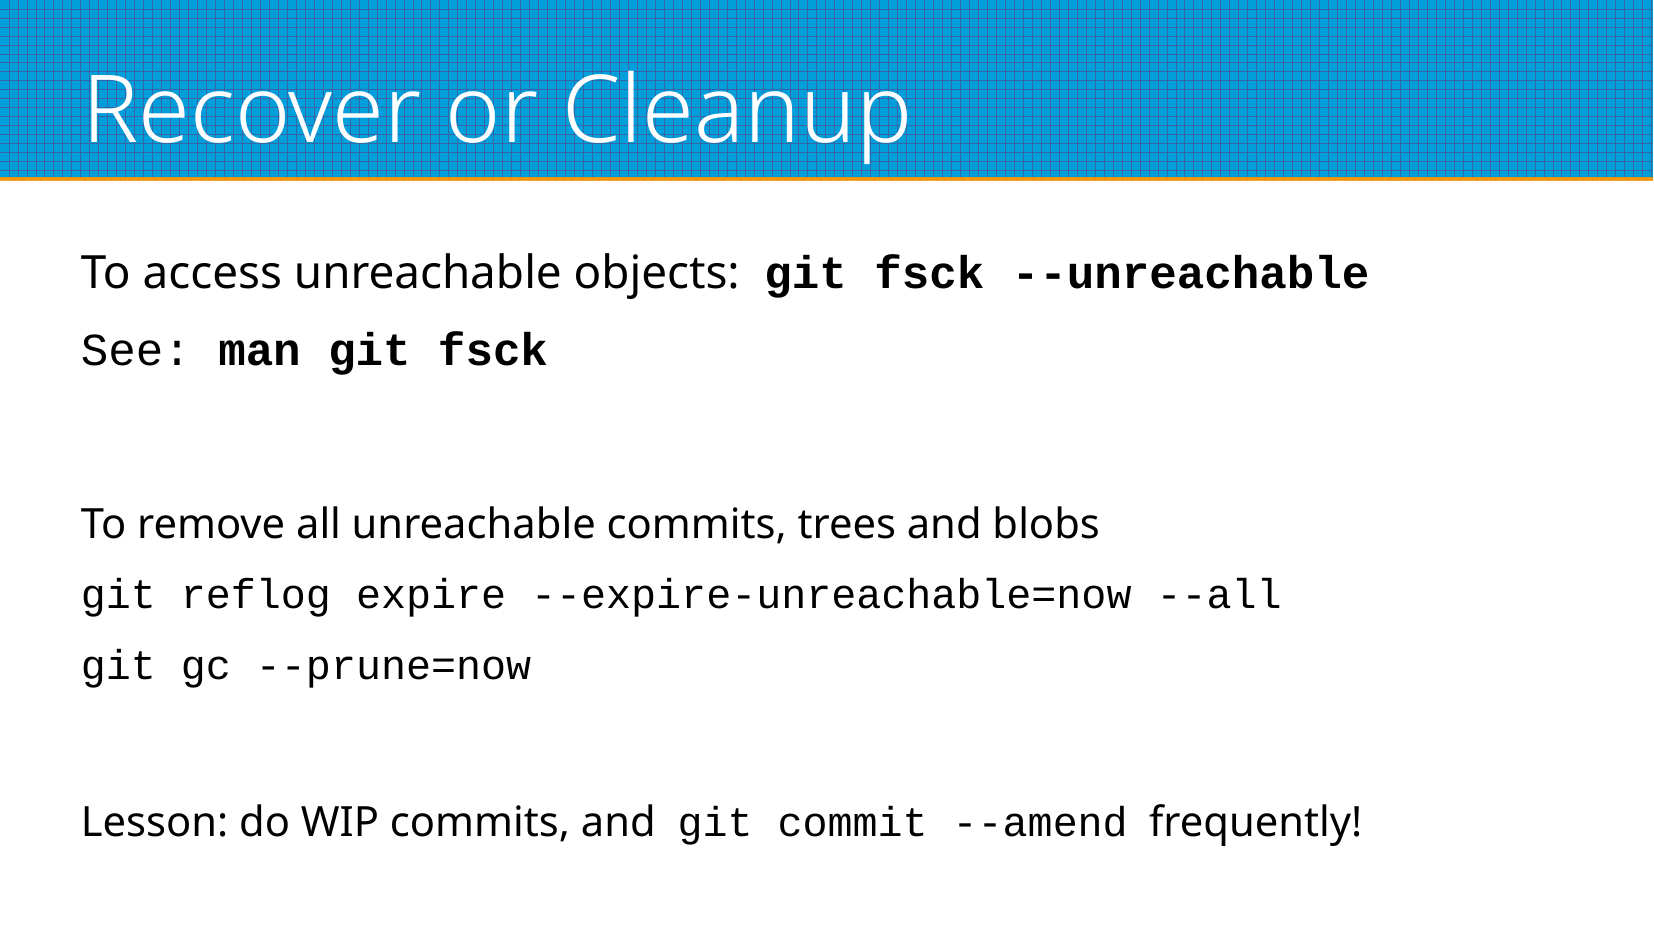

# Recover or Cleanup
To access unreachable objects: git fsck --unreachable
See: man git fsck
To remove all unreachable commits, trees and blobs
git reflog expire --expire-unreachable=now --all
git gc --prune=now
Lesson: do WIP commits, and git commit --amend frequently!